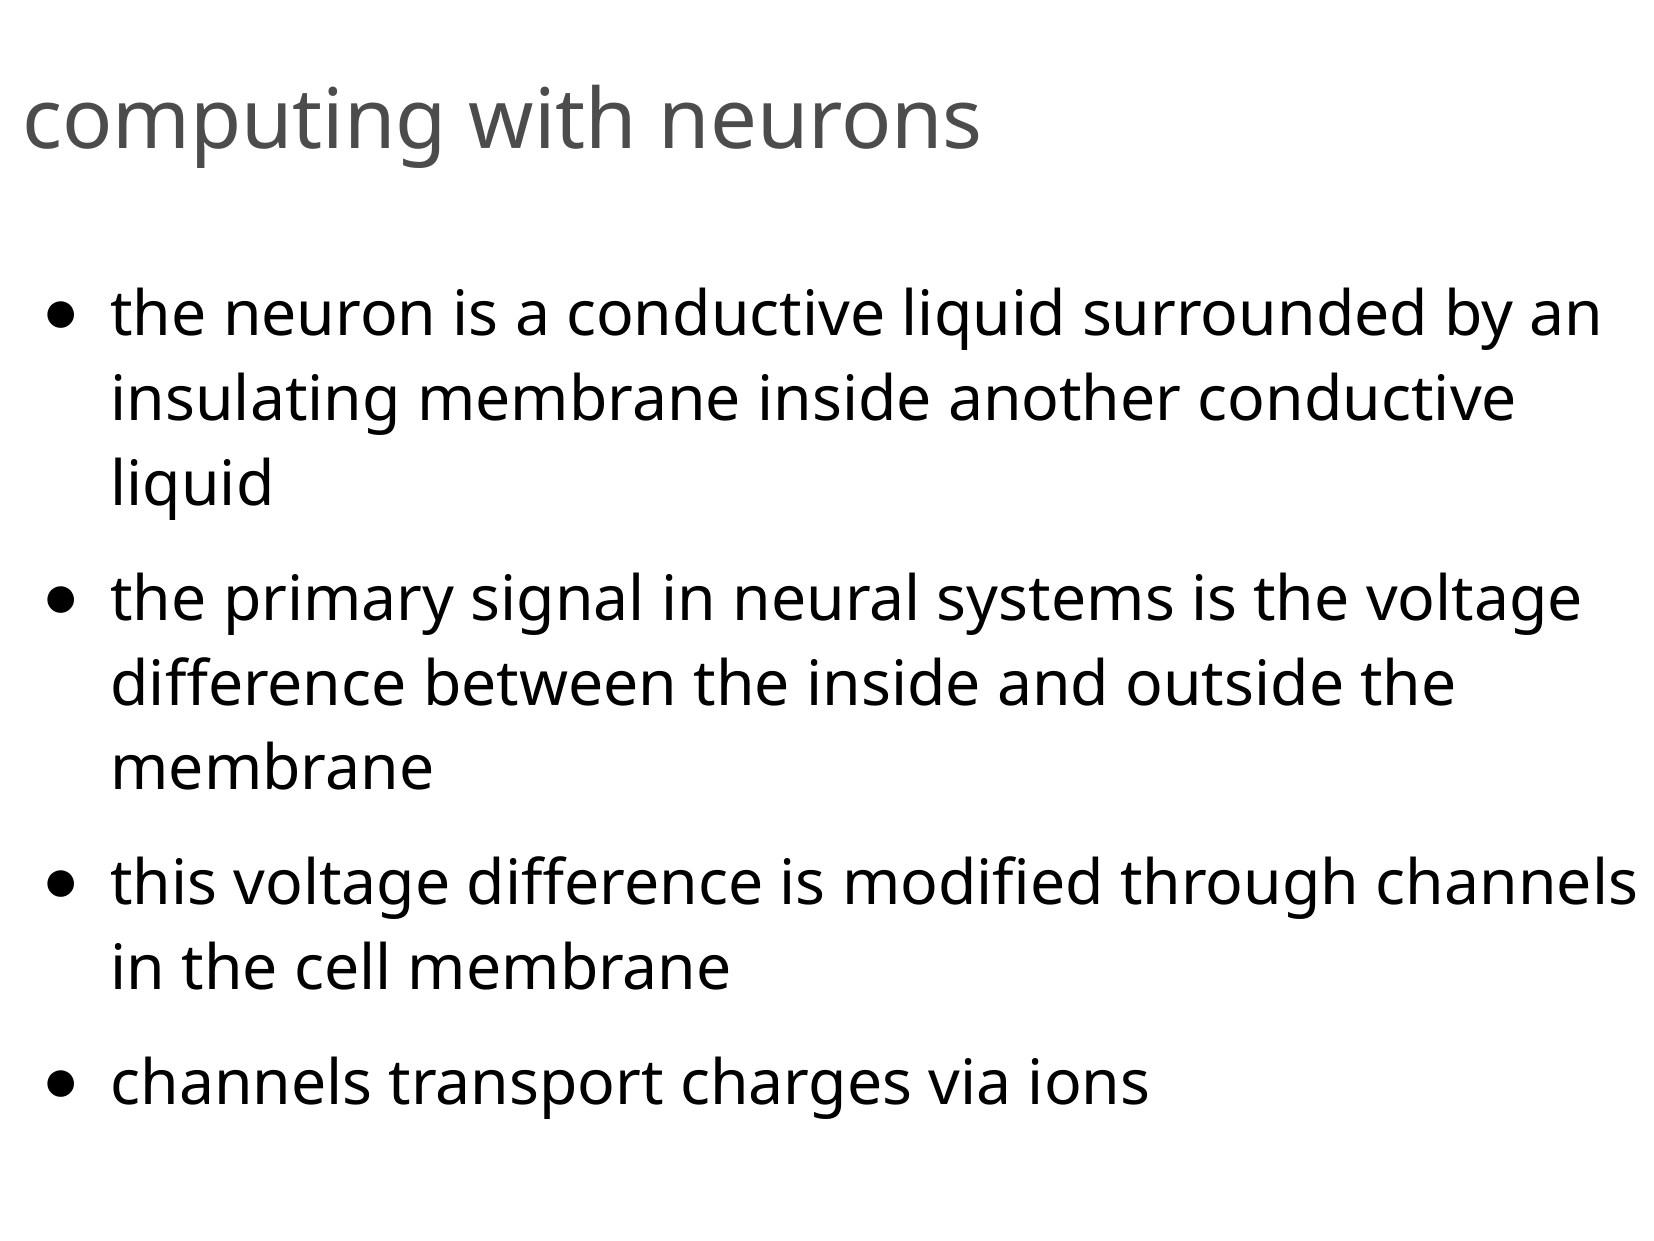

# computing with neurons
the neuron is a conductive liquid surrounded by an insulating membrane inside another conductive liquid
the primary signal in neural systems is the voltage difference between the inside and outside the membrane
this voltage difference is modified through channels in the cell membrane
channels transport charges via ions